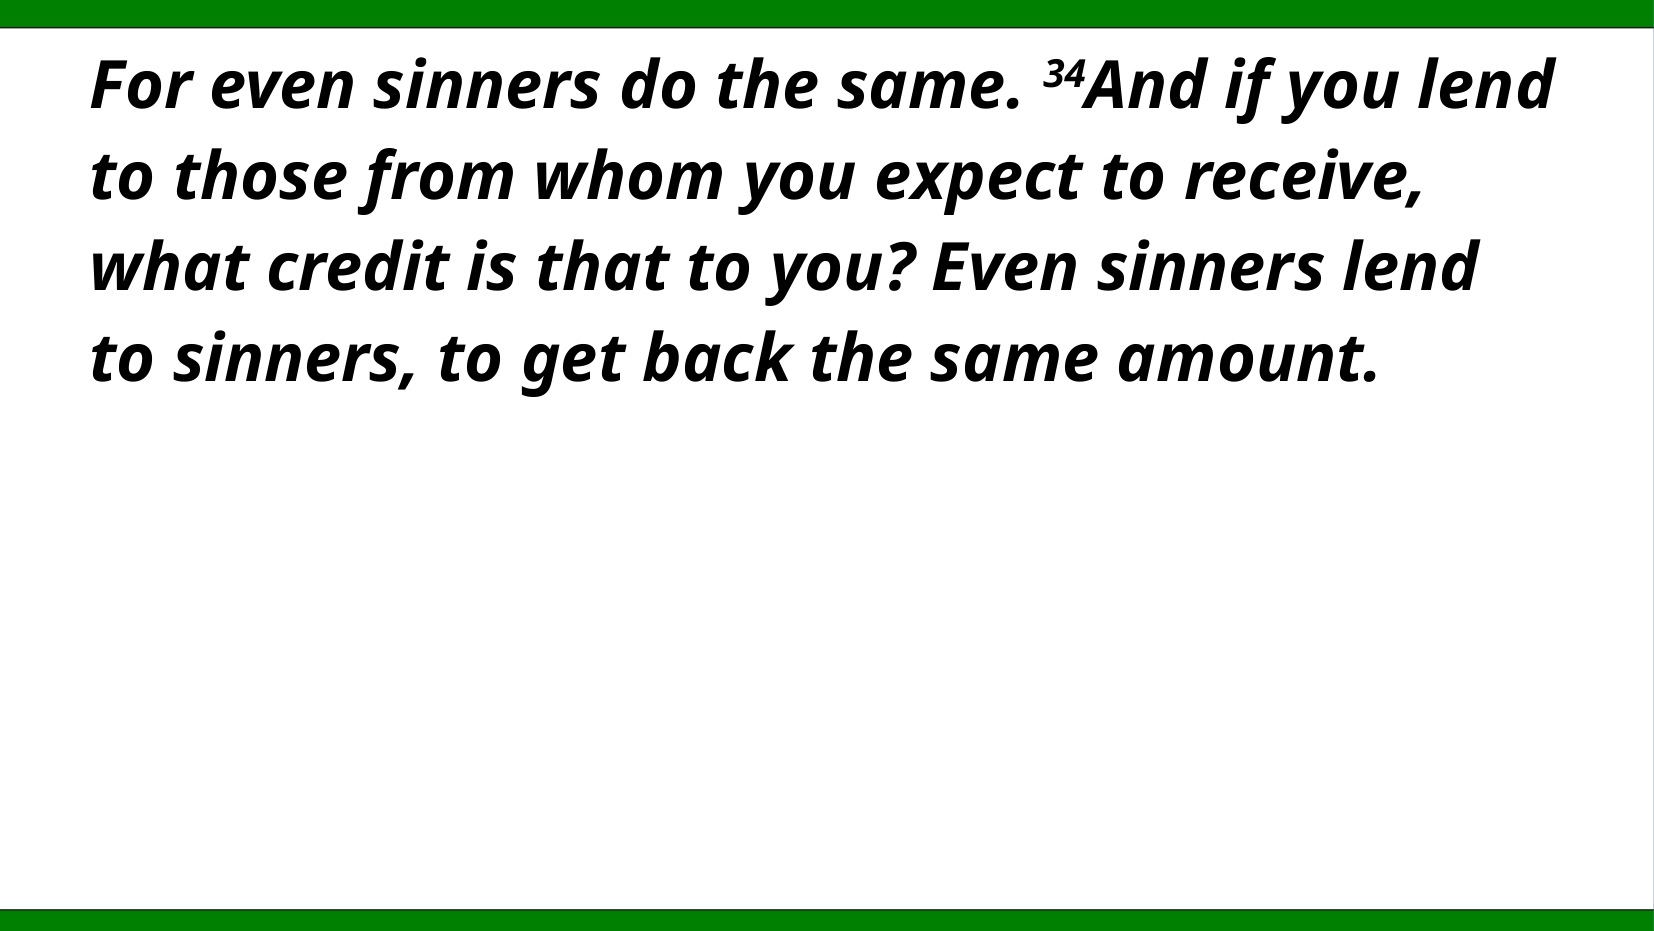

For even sinners do the same. 34And if you lend to those from whom you expect to receive, what credit is that to you? Even sinners lend to sinners, to get back the same amount.